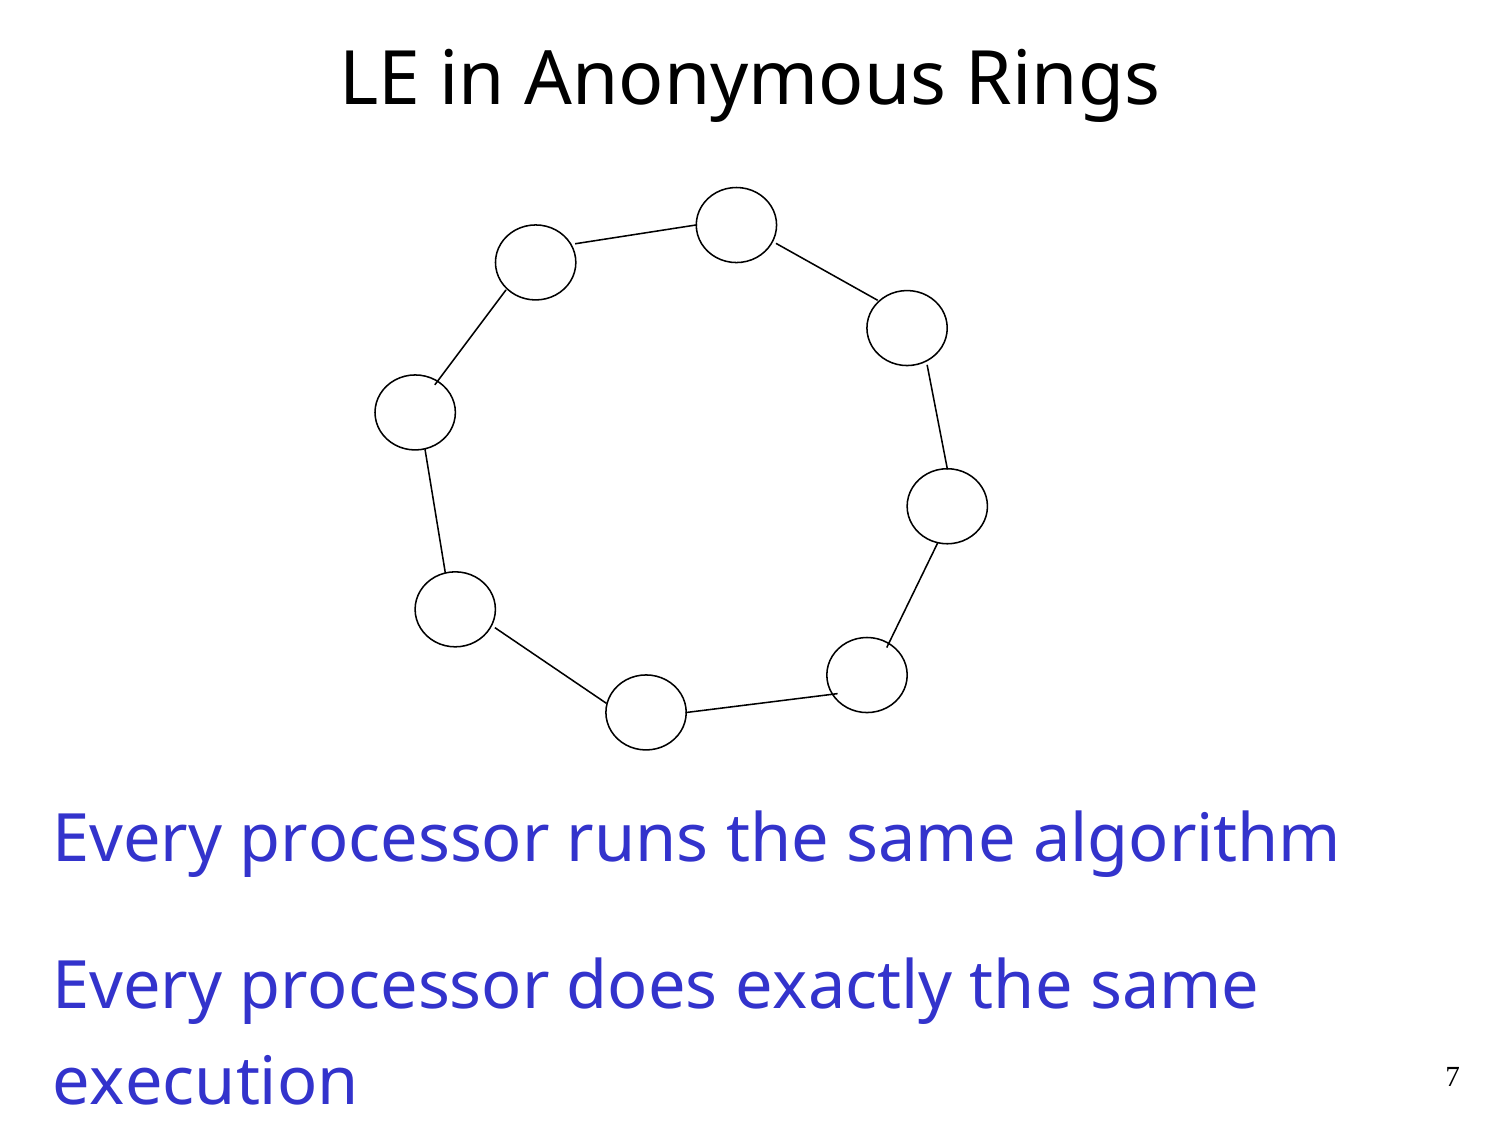

# LE in Anonymous Rings
Every processor runs the same algorithm
Every processor does exactly the same
execution